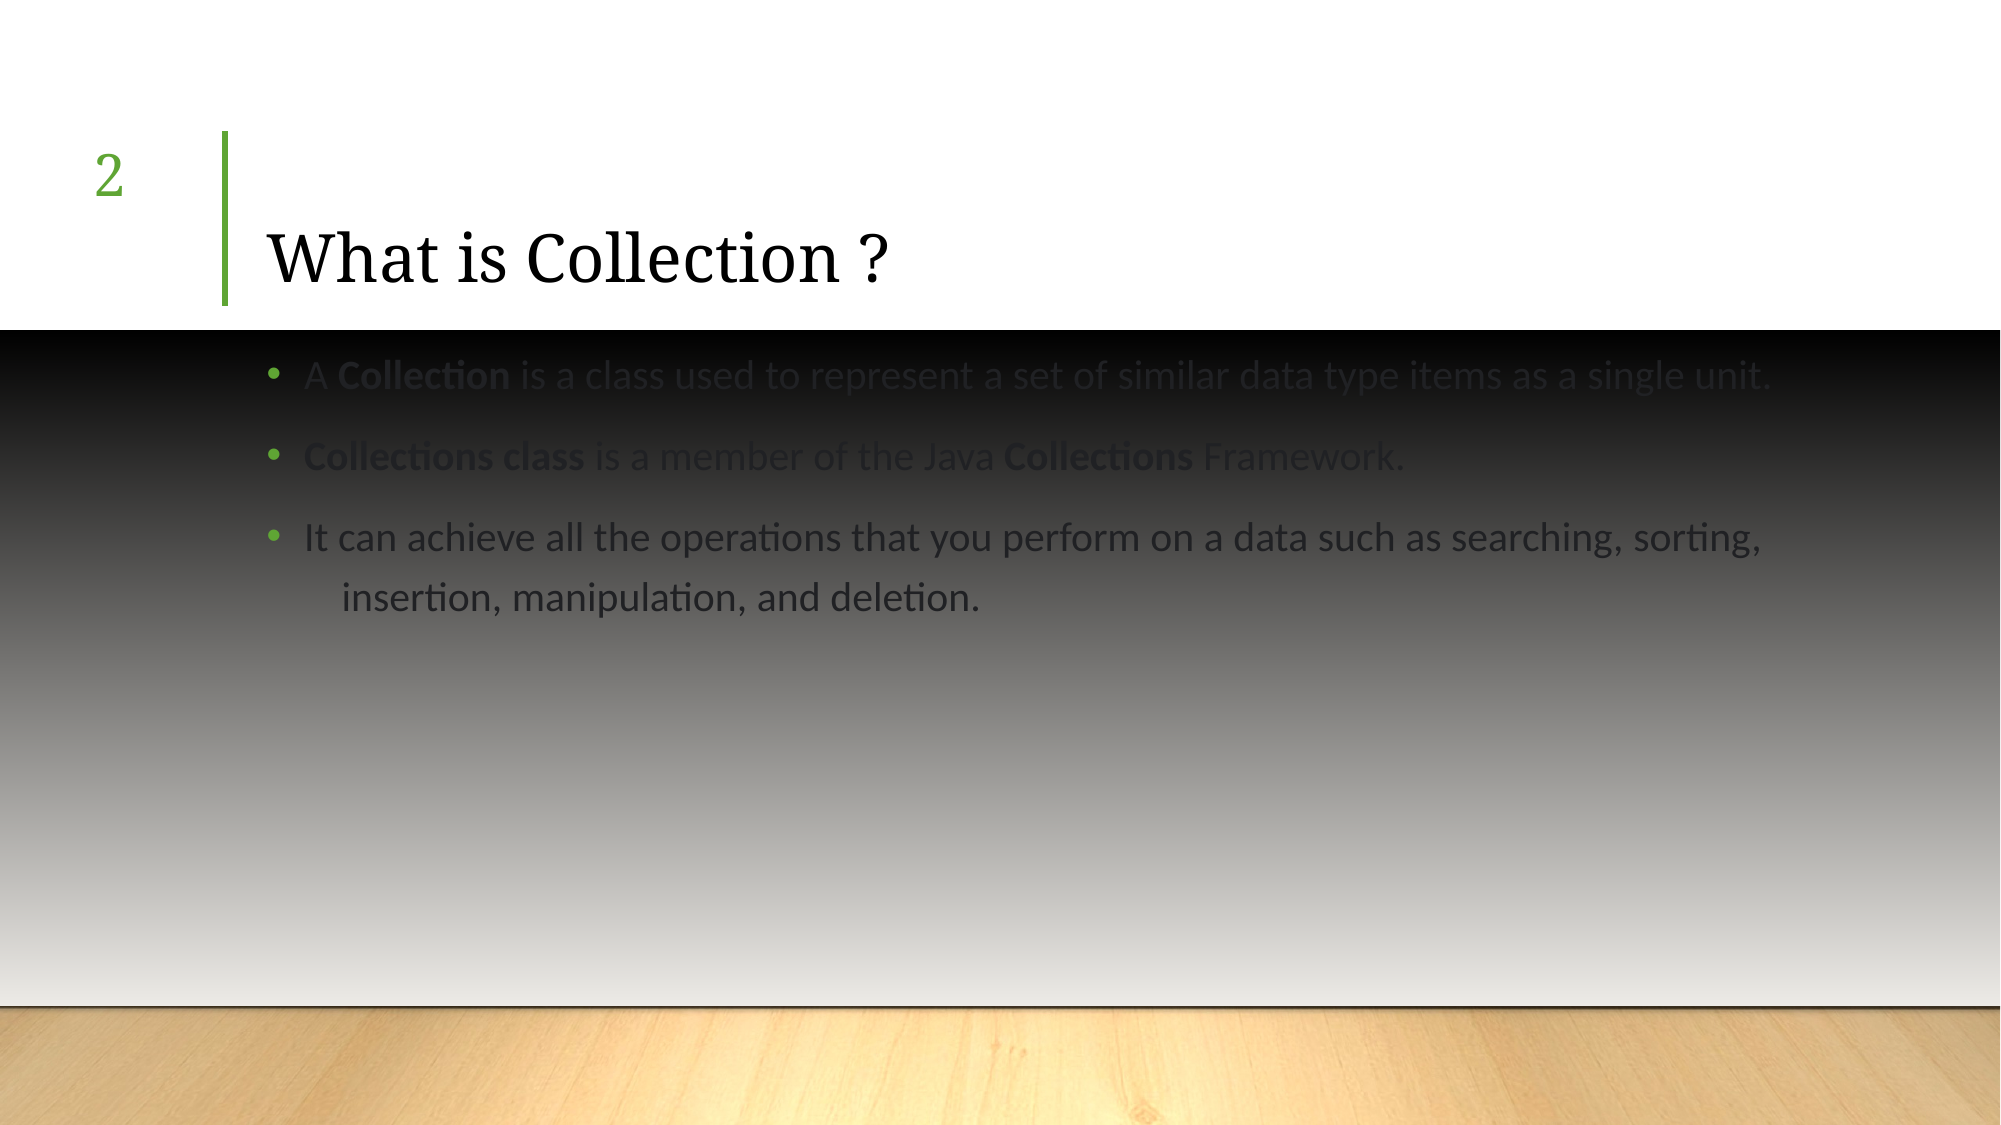

2
# What is Collection ?
A Collection is a class used to represent a set of similar data type items as a single unit.
Collections class is a member of the Java Collections Framework.
It can achieve all the operations that you perform on a data such as searching, sorting, insertion, manipulation, and deletion.